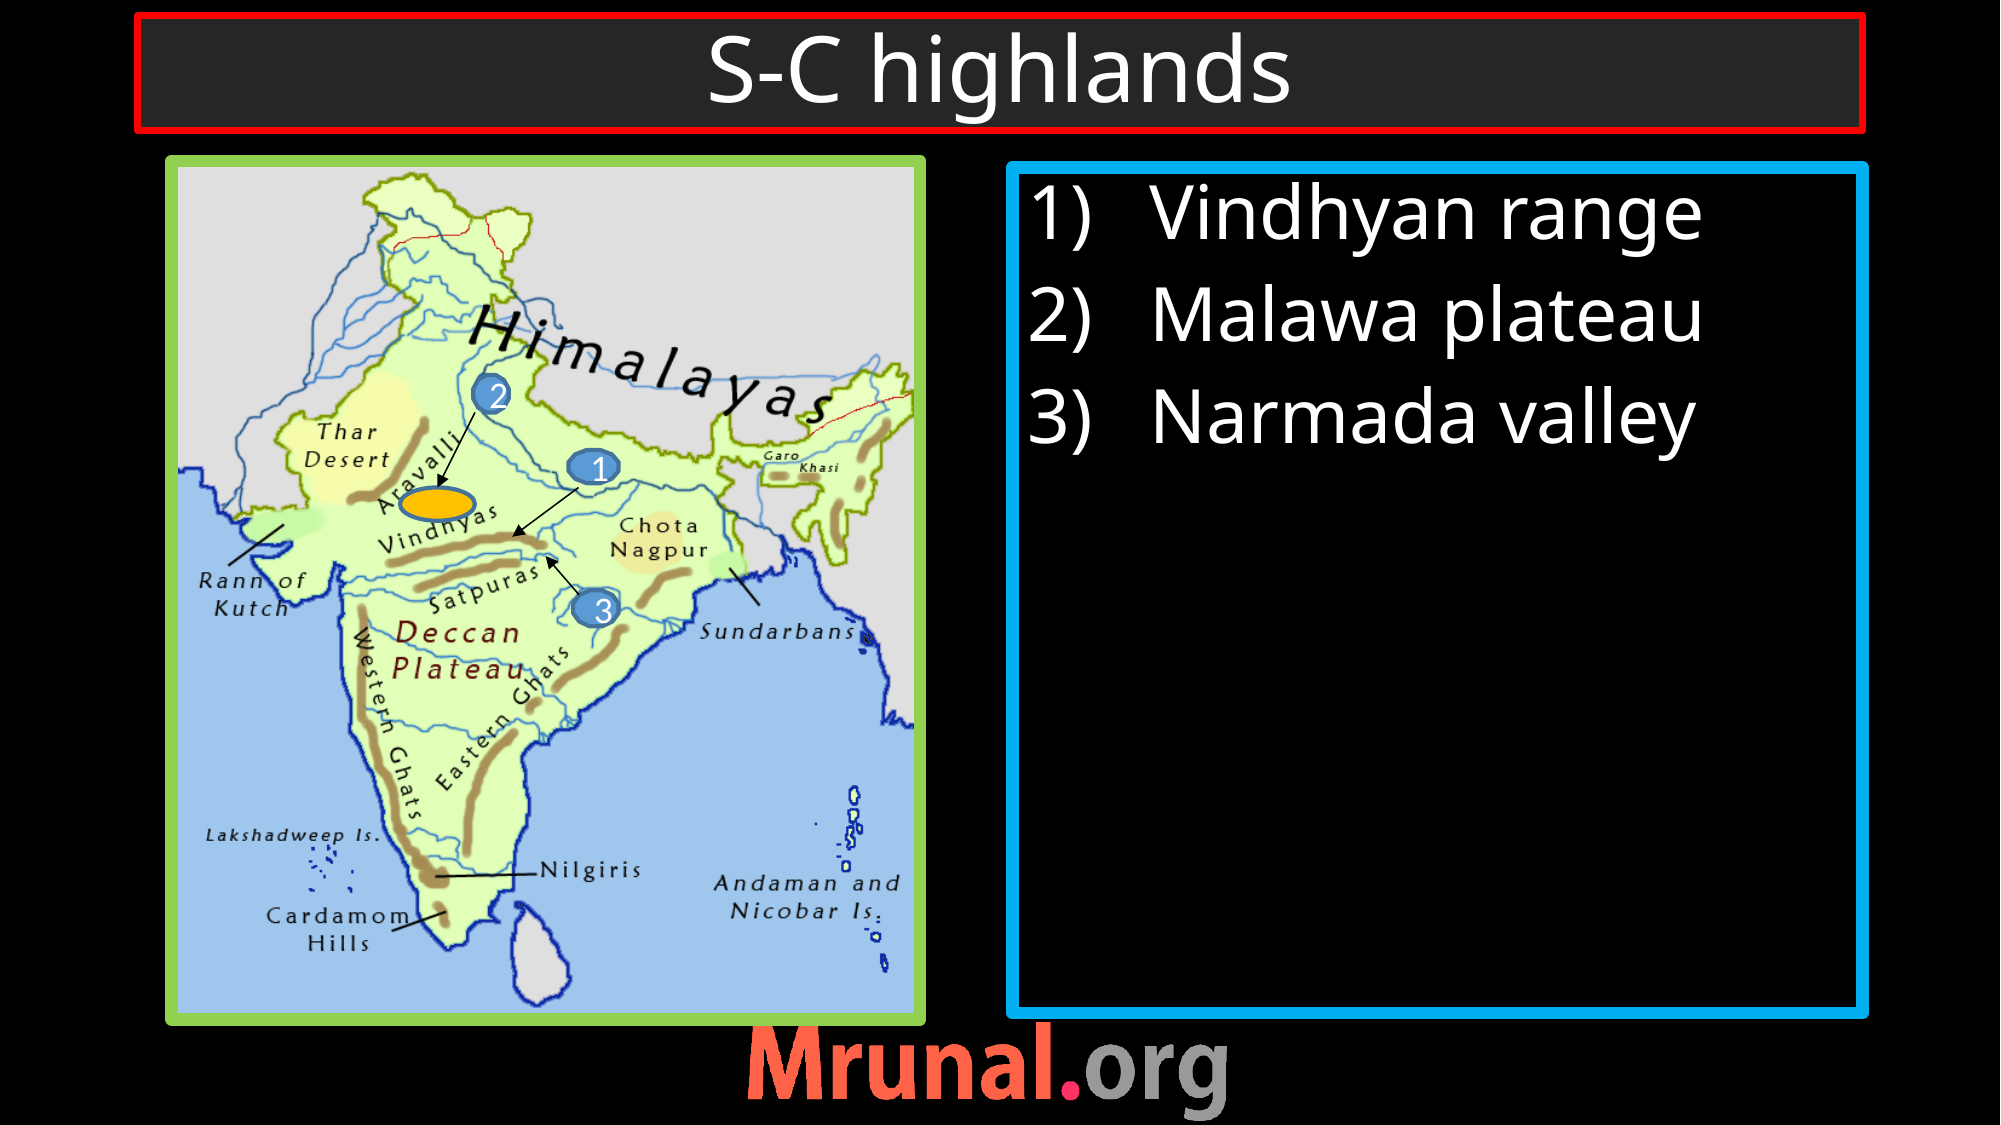

S-C highlands
# Vindhyan range
Malawa plateau
Narmada valley
2
1
3